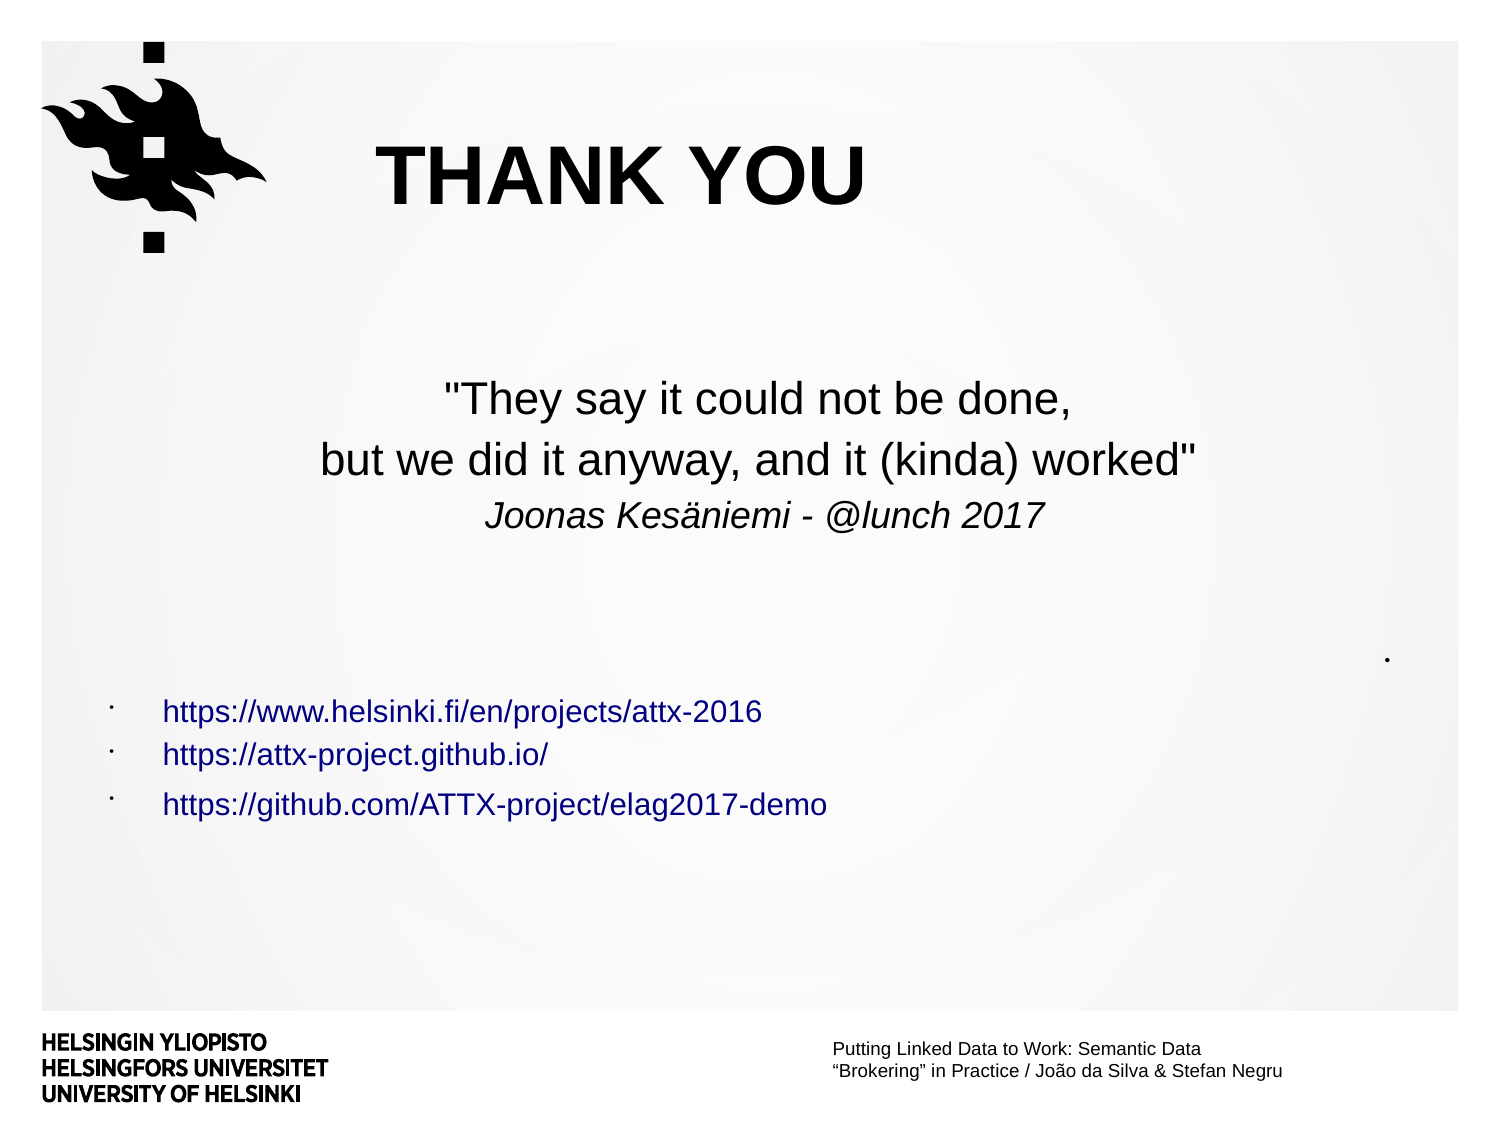

# Thank you
"They say it could not be done,
but we did it anyway, and it (kinda) worked"
Joonas Kesäniemi - @lunch 2017
https://www.helsinki.fi/en/projects/attx-2016
https://attx-project.github.io/
https://github.com/ATTX-project/elag2017-demo
Putting Linked Data to Work: Semantic Data “Brokering” in Practice / João da Silva & Stefan Negru